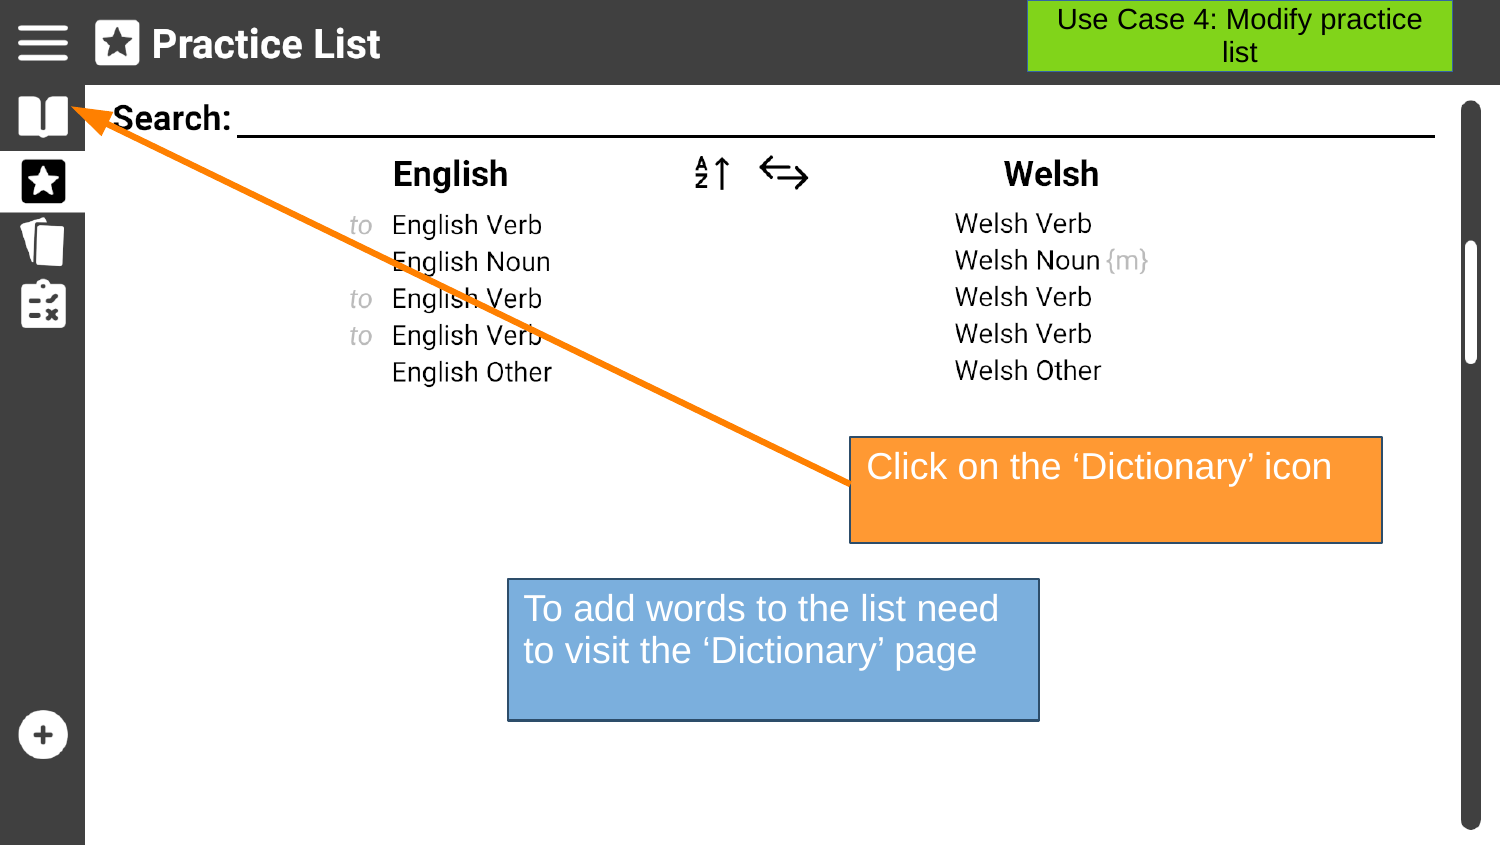

Use Case 4: Modify practice list
Click on the ‘Dictionary’ icon
To add words to the list need to visit the ‘Dictionary’ page